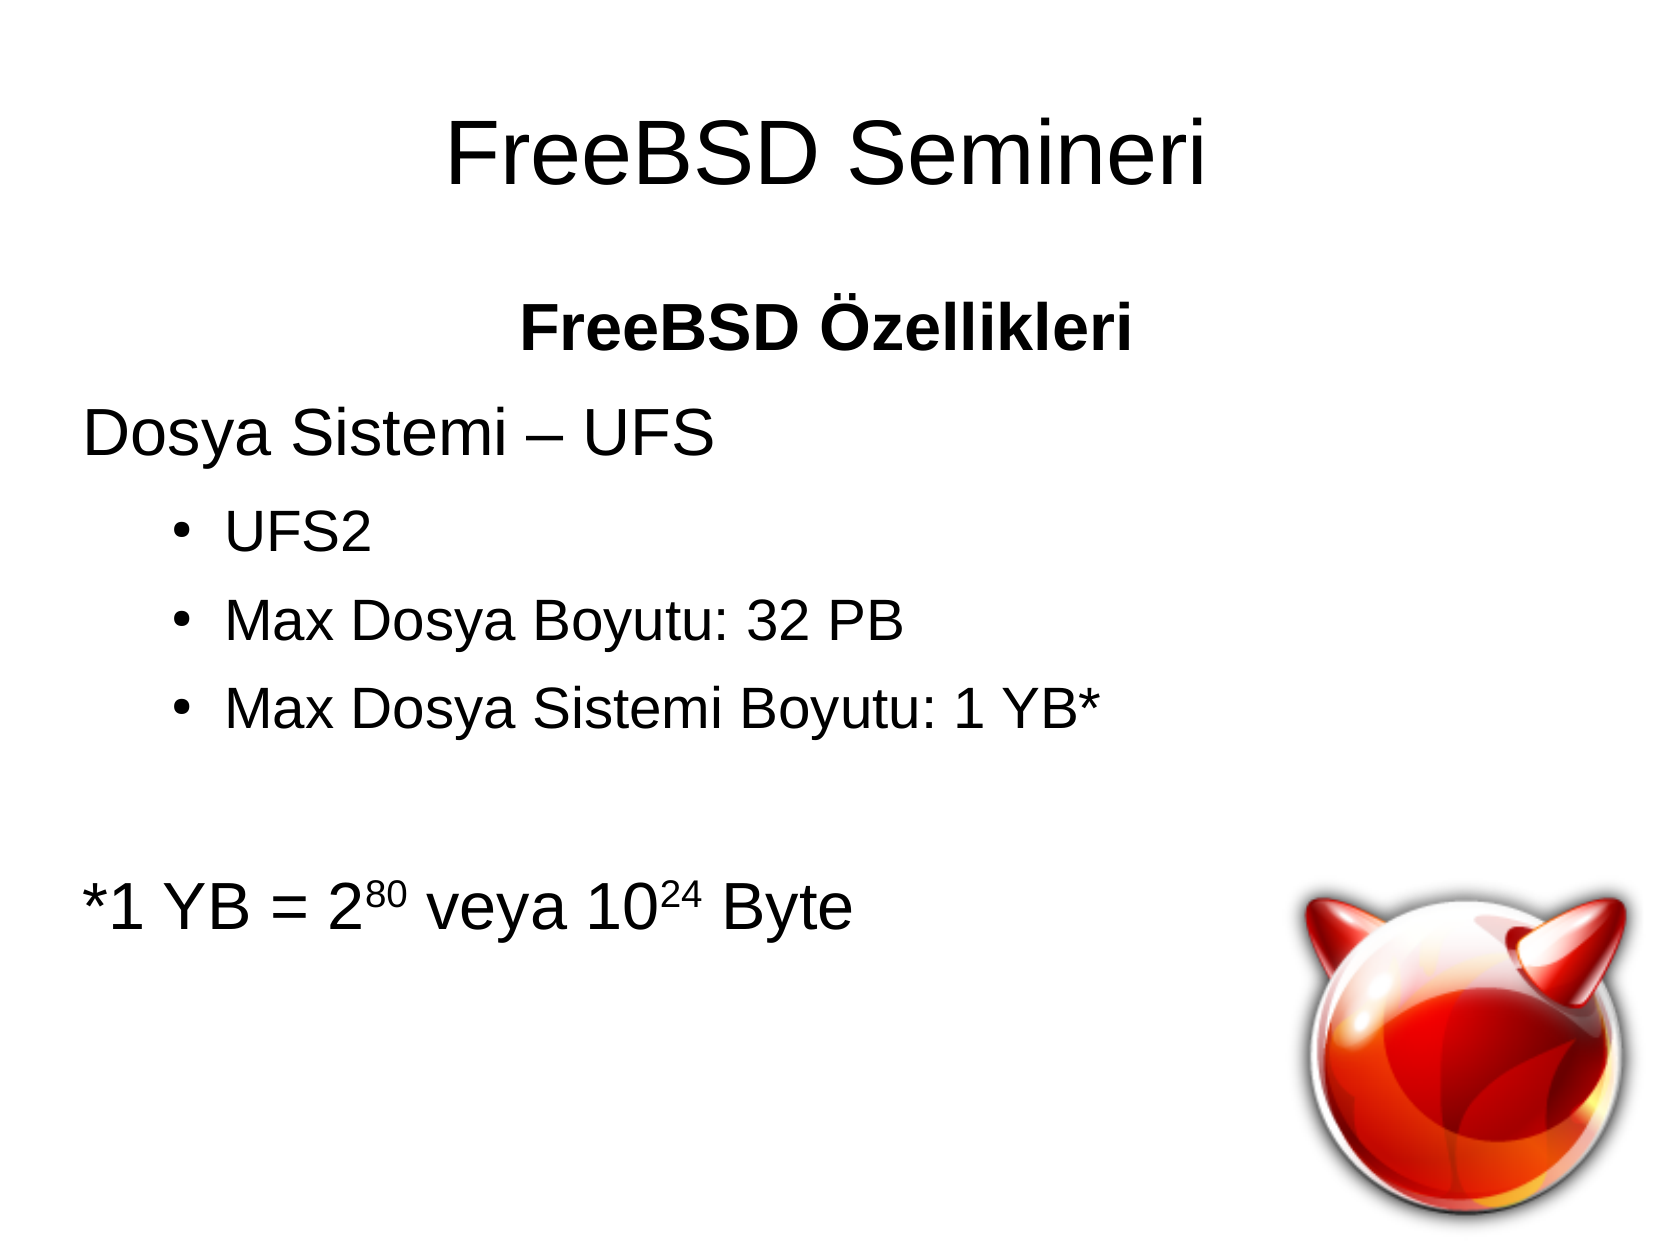

# FreeBSD Semineri
FreeBSD Özellikleri
Dosya Sistemi – UFS
UFS2
Max Dosya Boyutu: 32 PB
Max Dosya Sistemi Boyutu: 1 YB*
*1 YB = 280 veya 1024 Byte